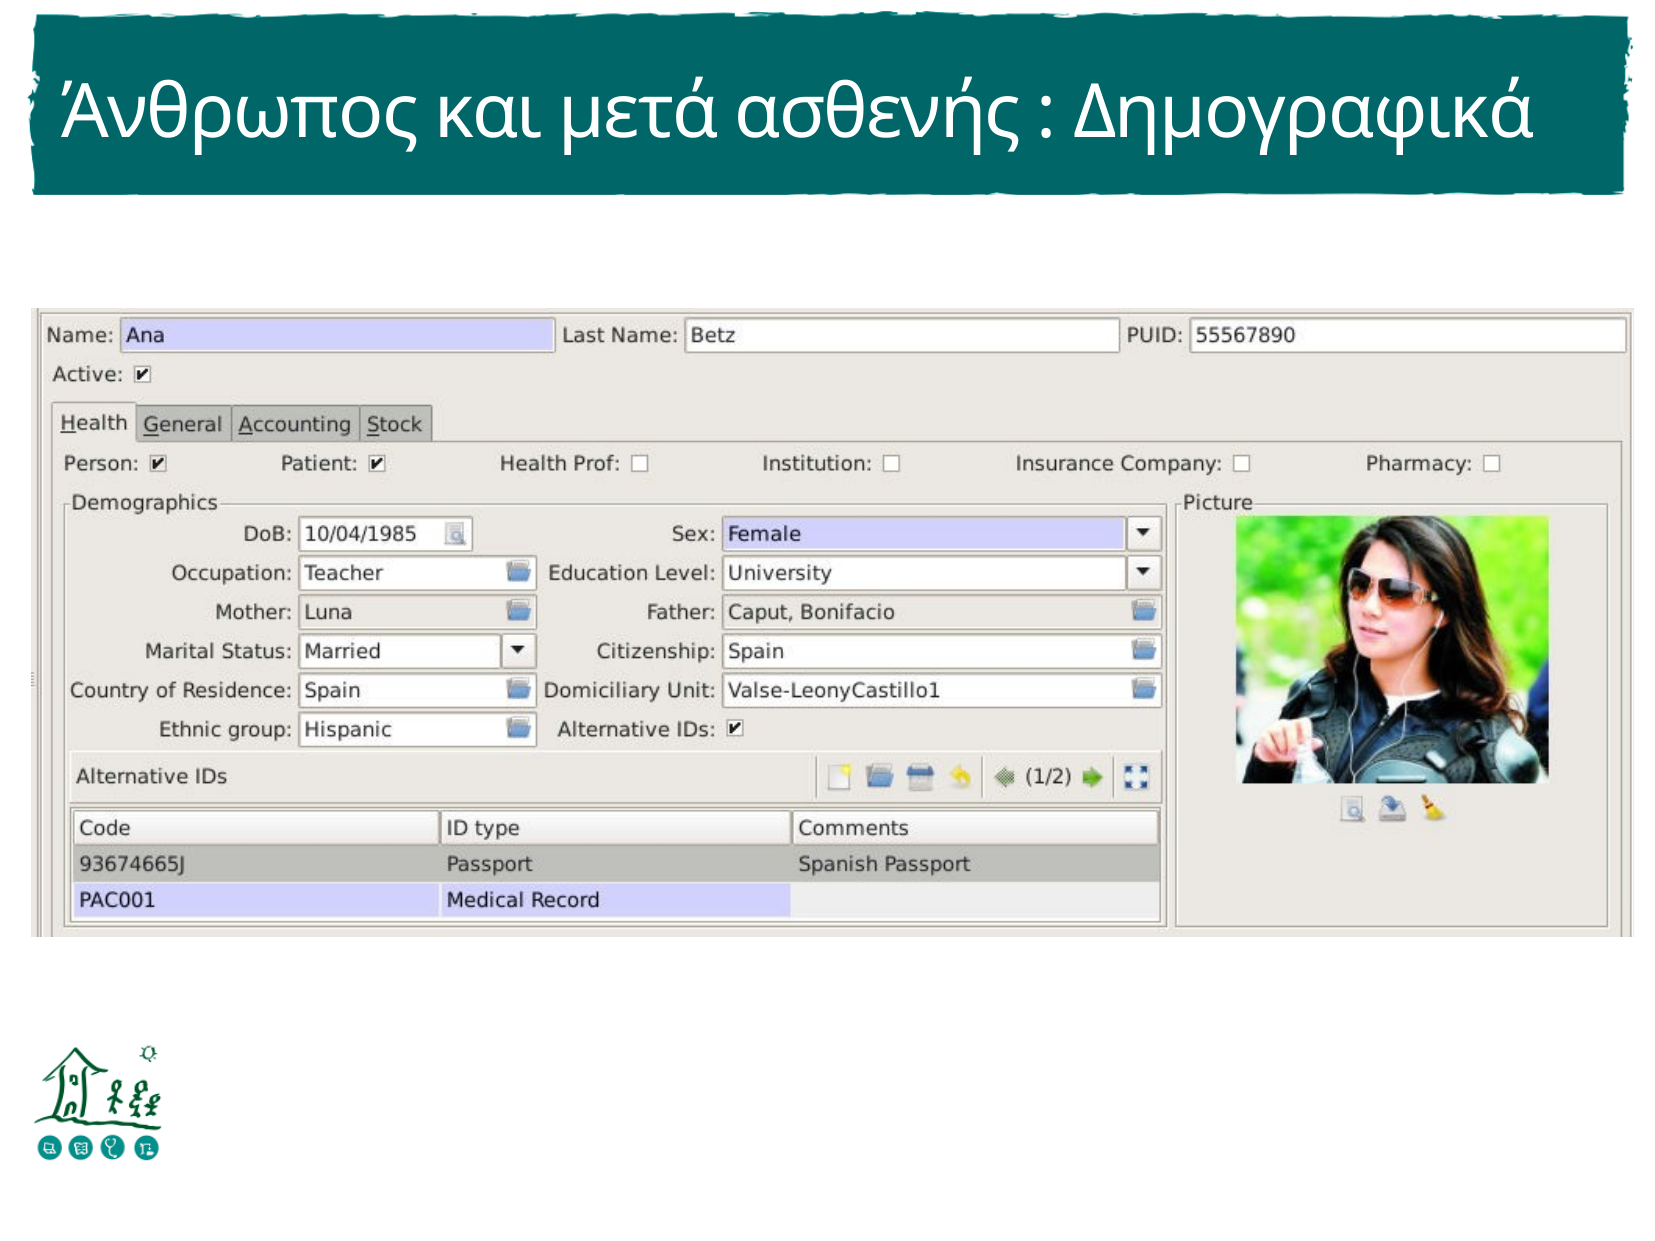

# Άνθρωπος και μετά ασθενής : Δημογραφικά